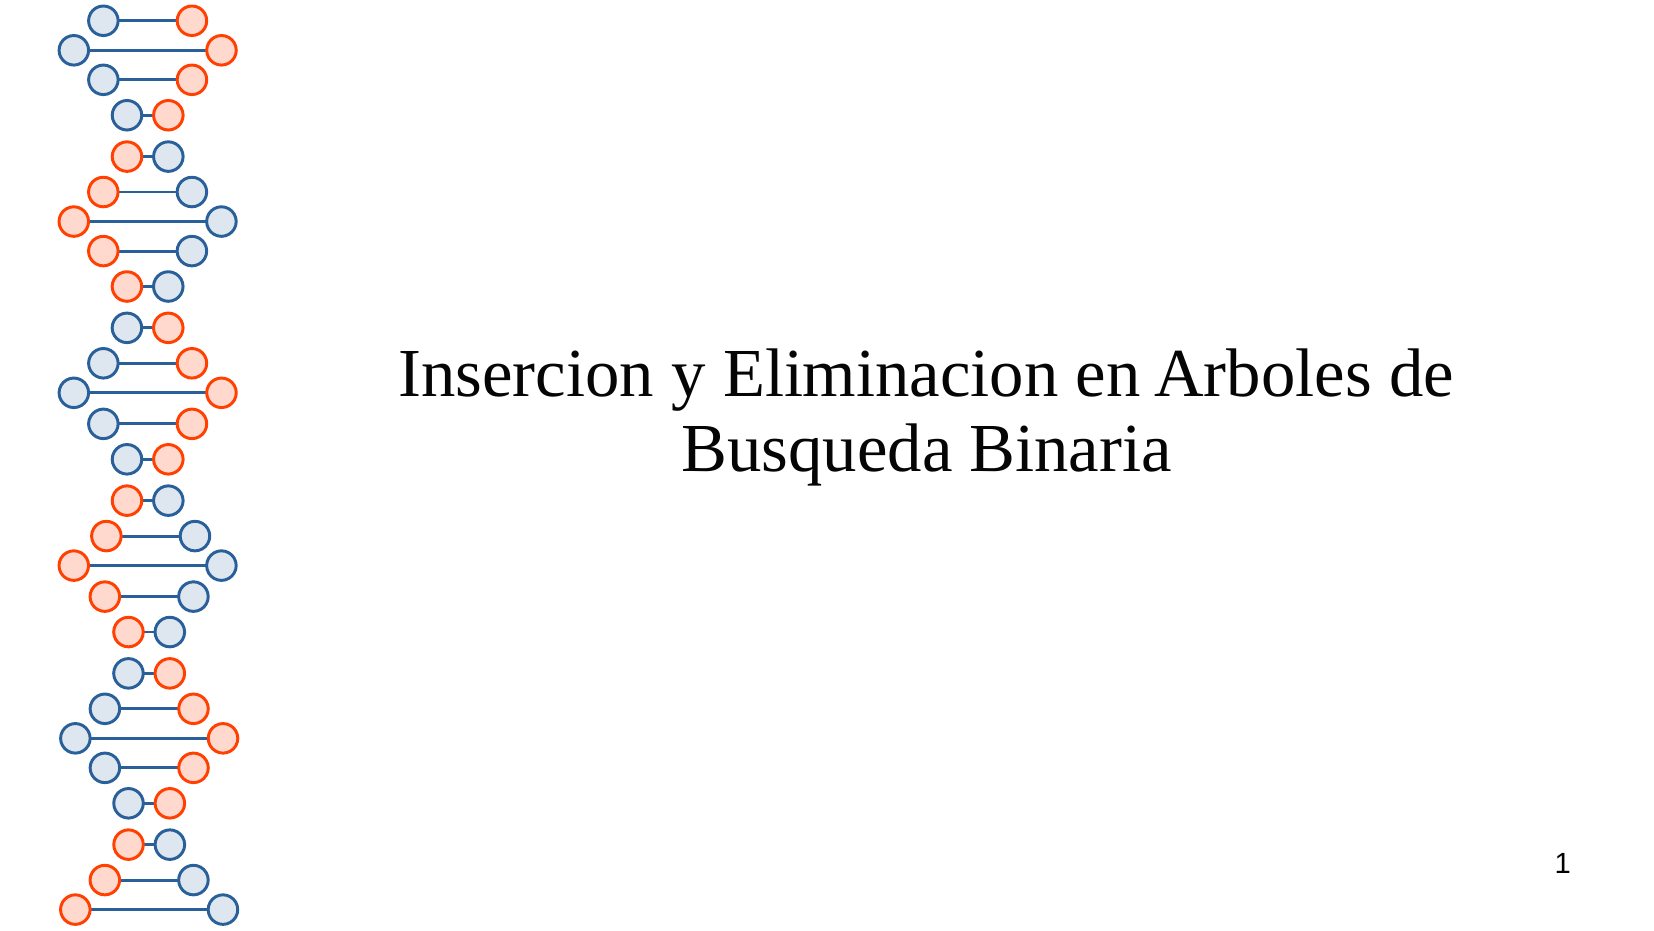

# Insercion y Eliminacion en Arboles de Busqueda Binaria
1